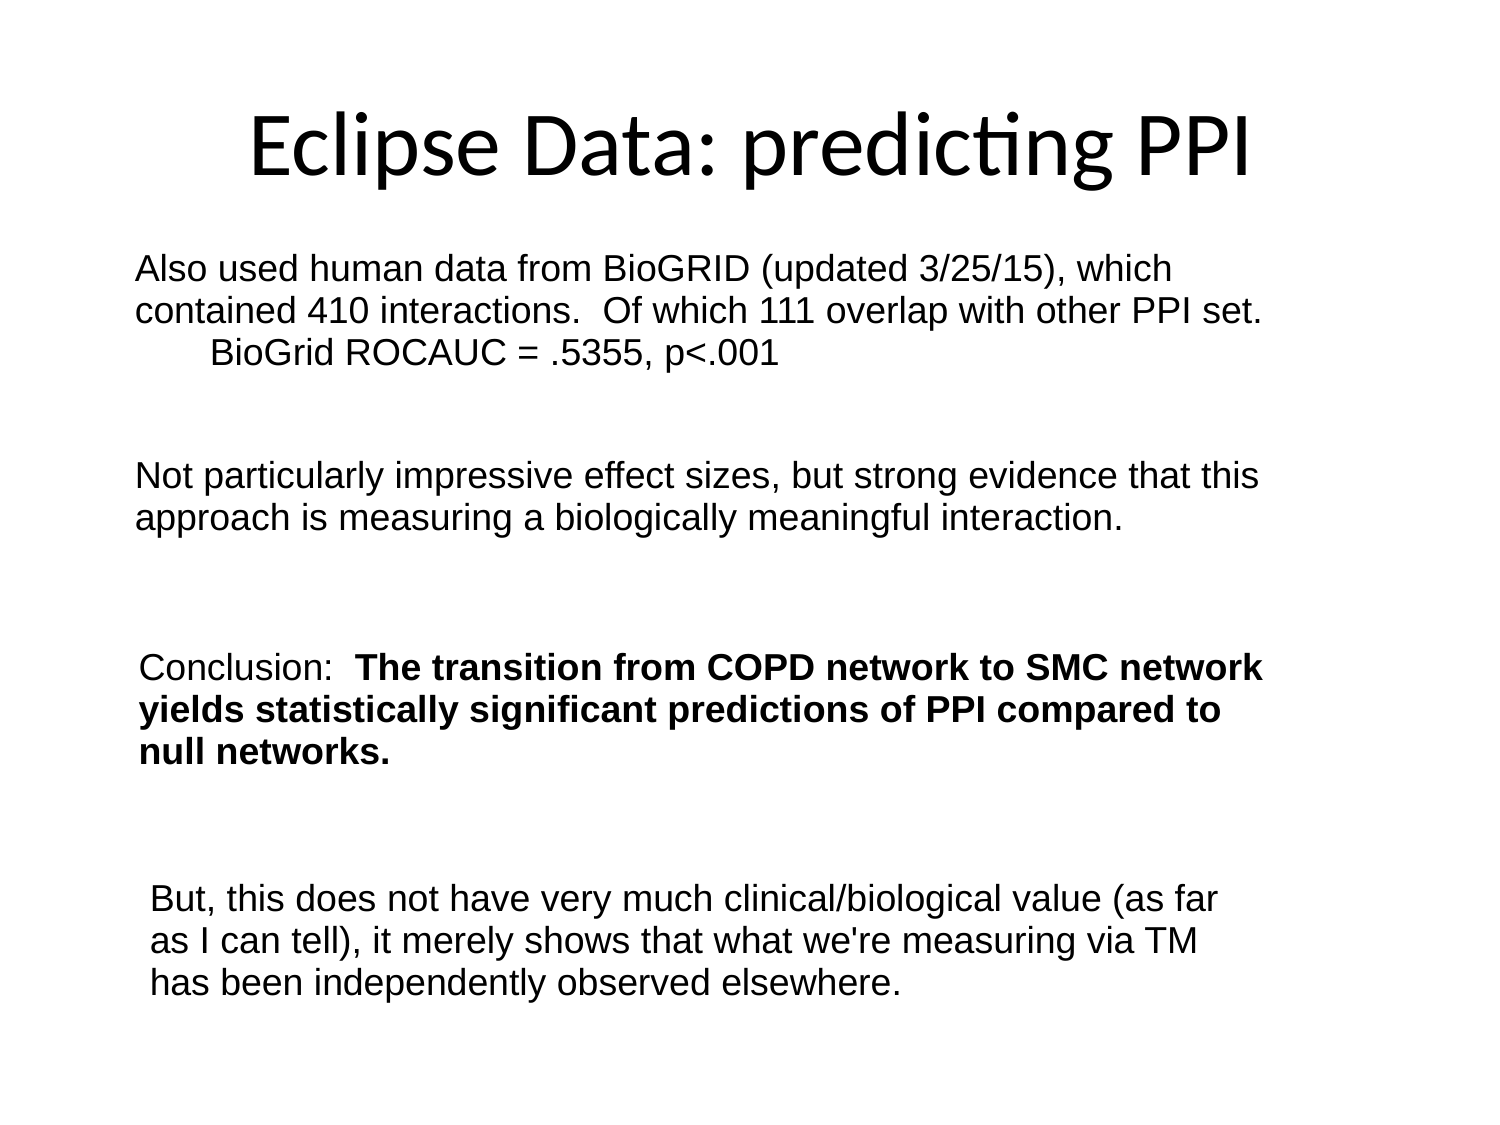

# Eclipse Data: predicting PPI
Also used human data from BioGRID (updated 3/25/15), which contained 410 interactions. Of which 111 overlap with other PPI set.
	BioGrid ROCAUC = .5355, p<.001
Not particularly impressive effect sizes, but strong evidence that this approach is measuring a biologically meaningful interaction.
Conclusion: The transition from COPD network to SMC network yields statistically significant predictions of PPI compared to null networks.
But, this does not have very much clinical/biological value (as far as I can tell), it merely shows that what we're measuring via TM has been independently observed elsewhere.